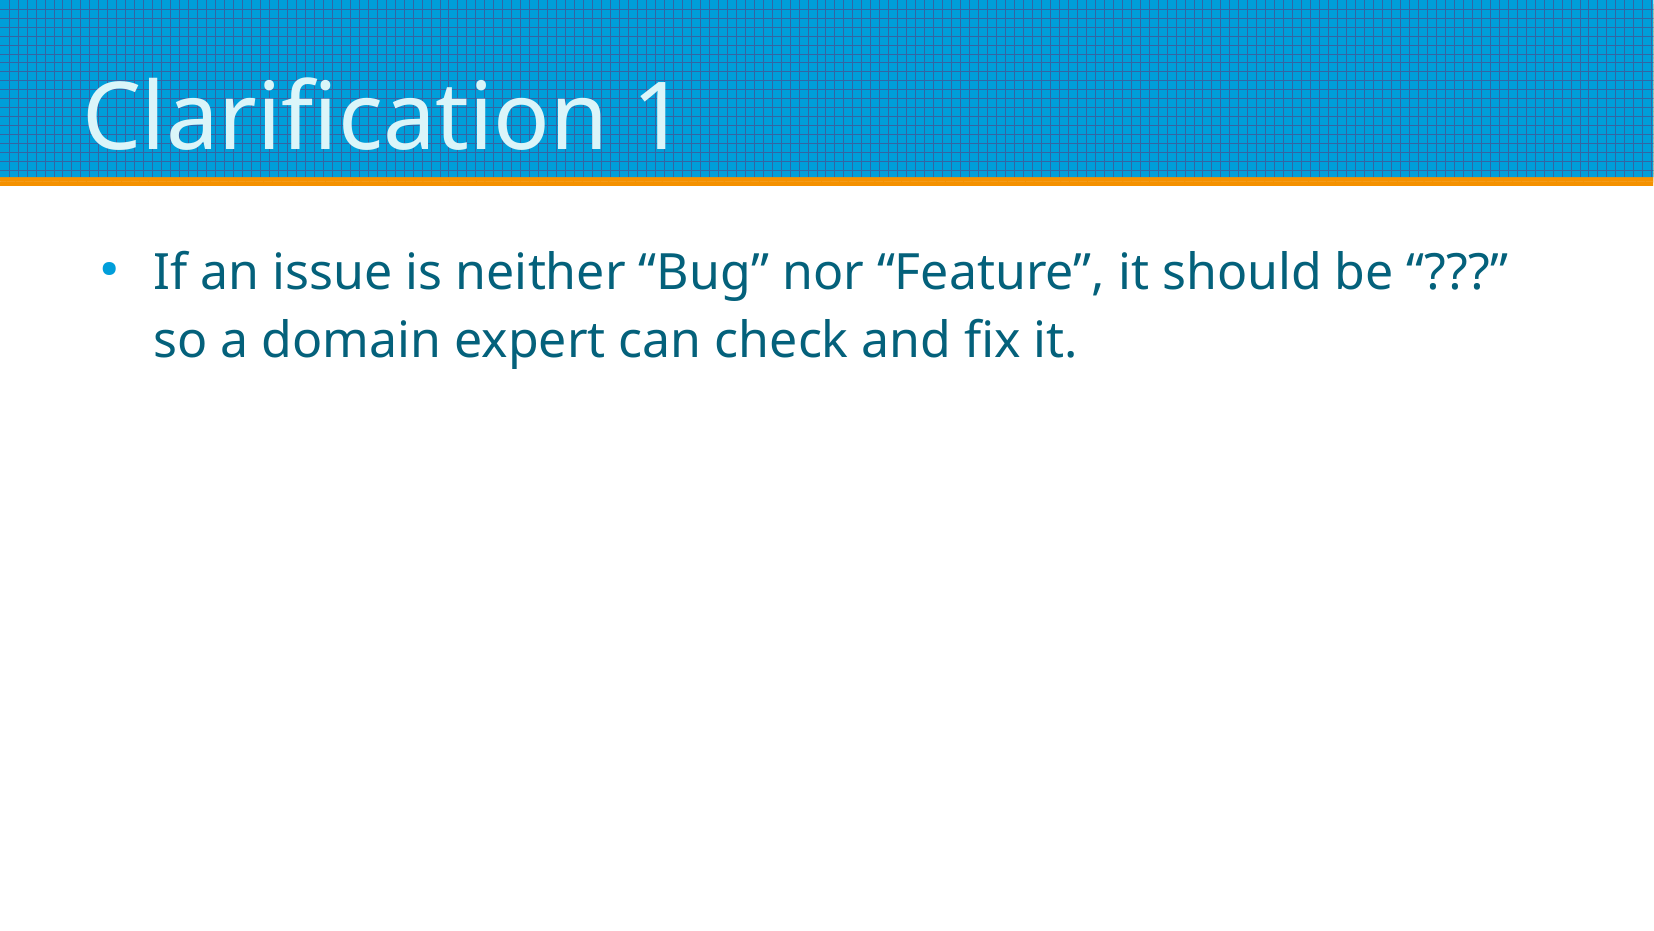

# Clarification 1
If an issue is neither “Bug” nor “Feature”, it should be “???” so a domain expert can check and fix it.